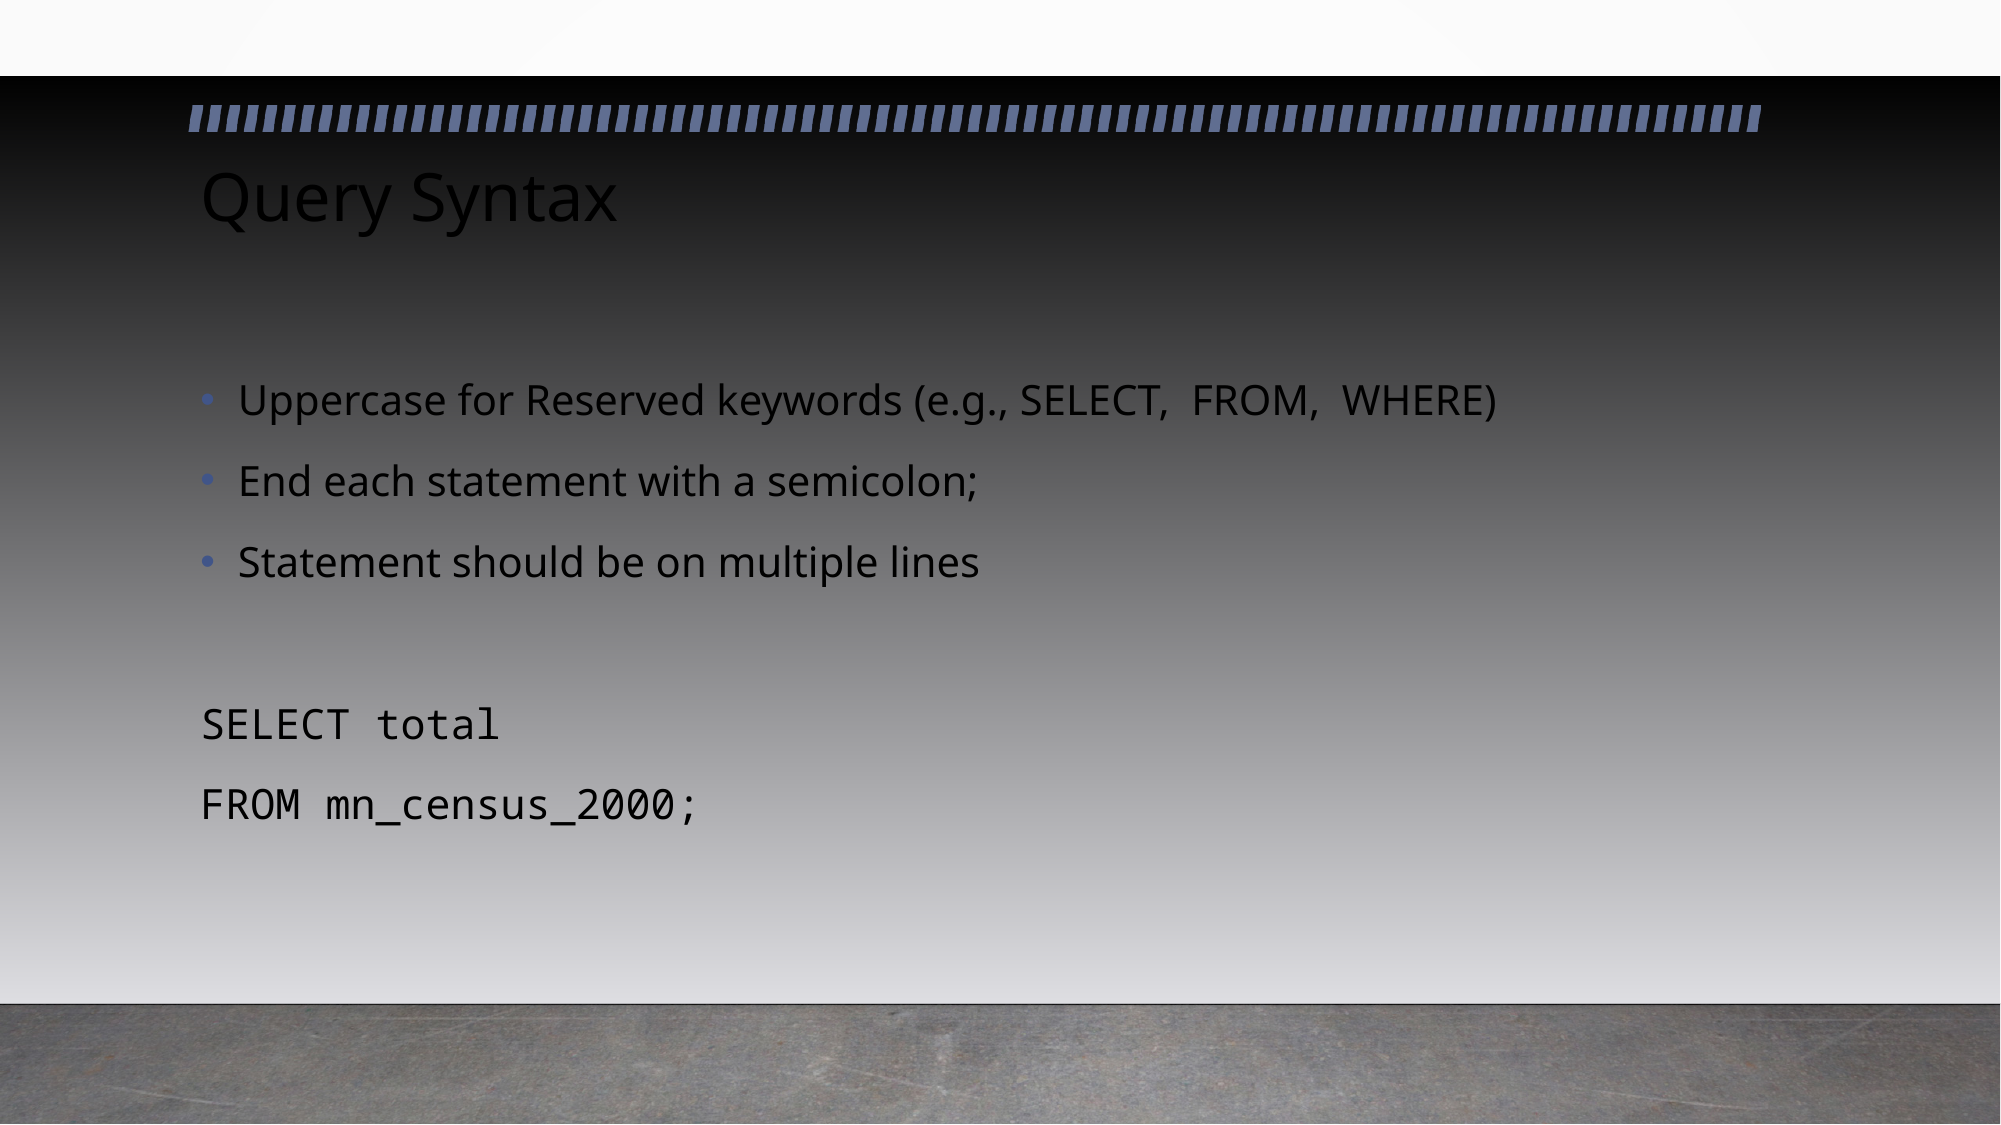

# Query Syntax
Uppercase for Reserved keywords (e.g., SELECT, FROM, WHERE)
End each statement with a semicolon;
Statement should be on multiple lines
SELECT total
FROM mn_census_2000;